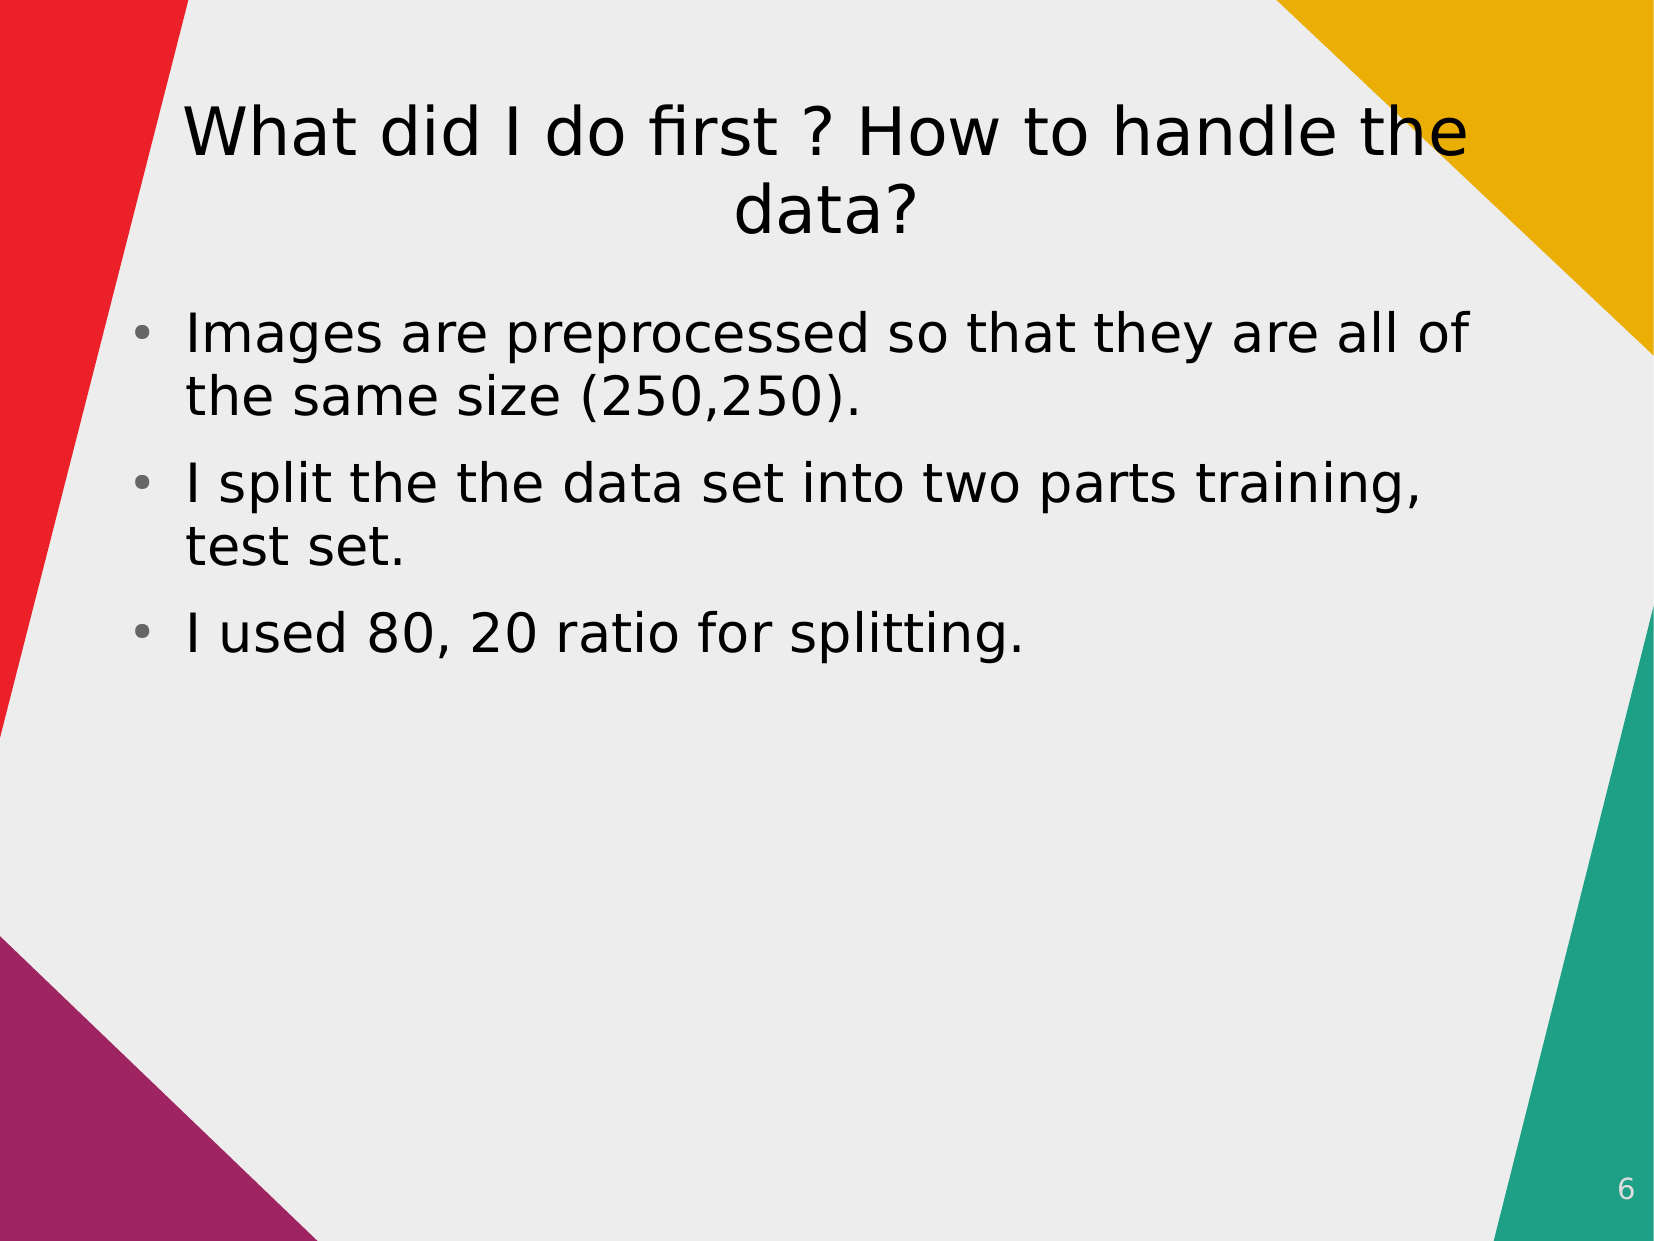

# What did I do first ? How to handle the data?
Images are preprocessed so that they are all of the same size (250,250).
I split the the data set into two parts training, test set.
I used 80, 20 ratio for splitting.
6